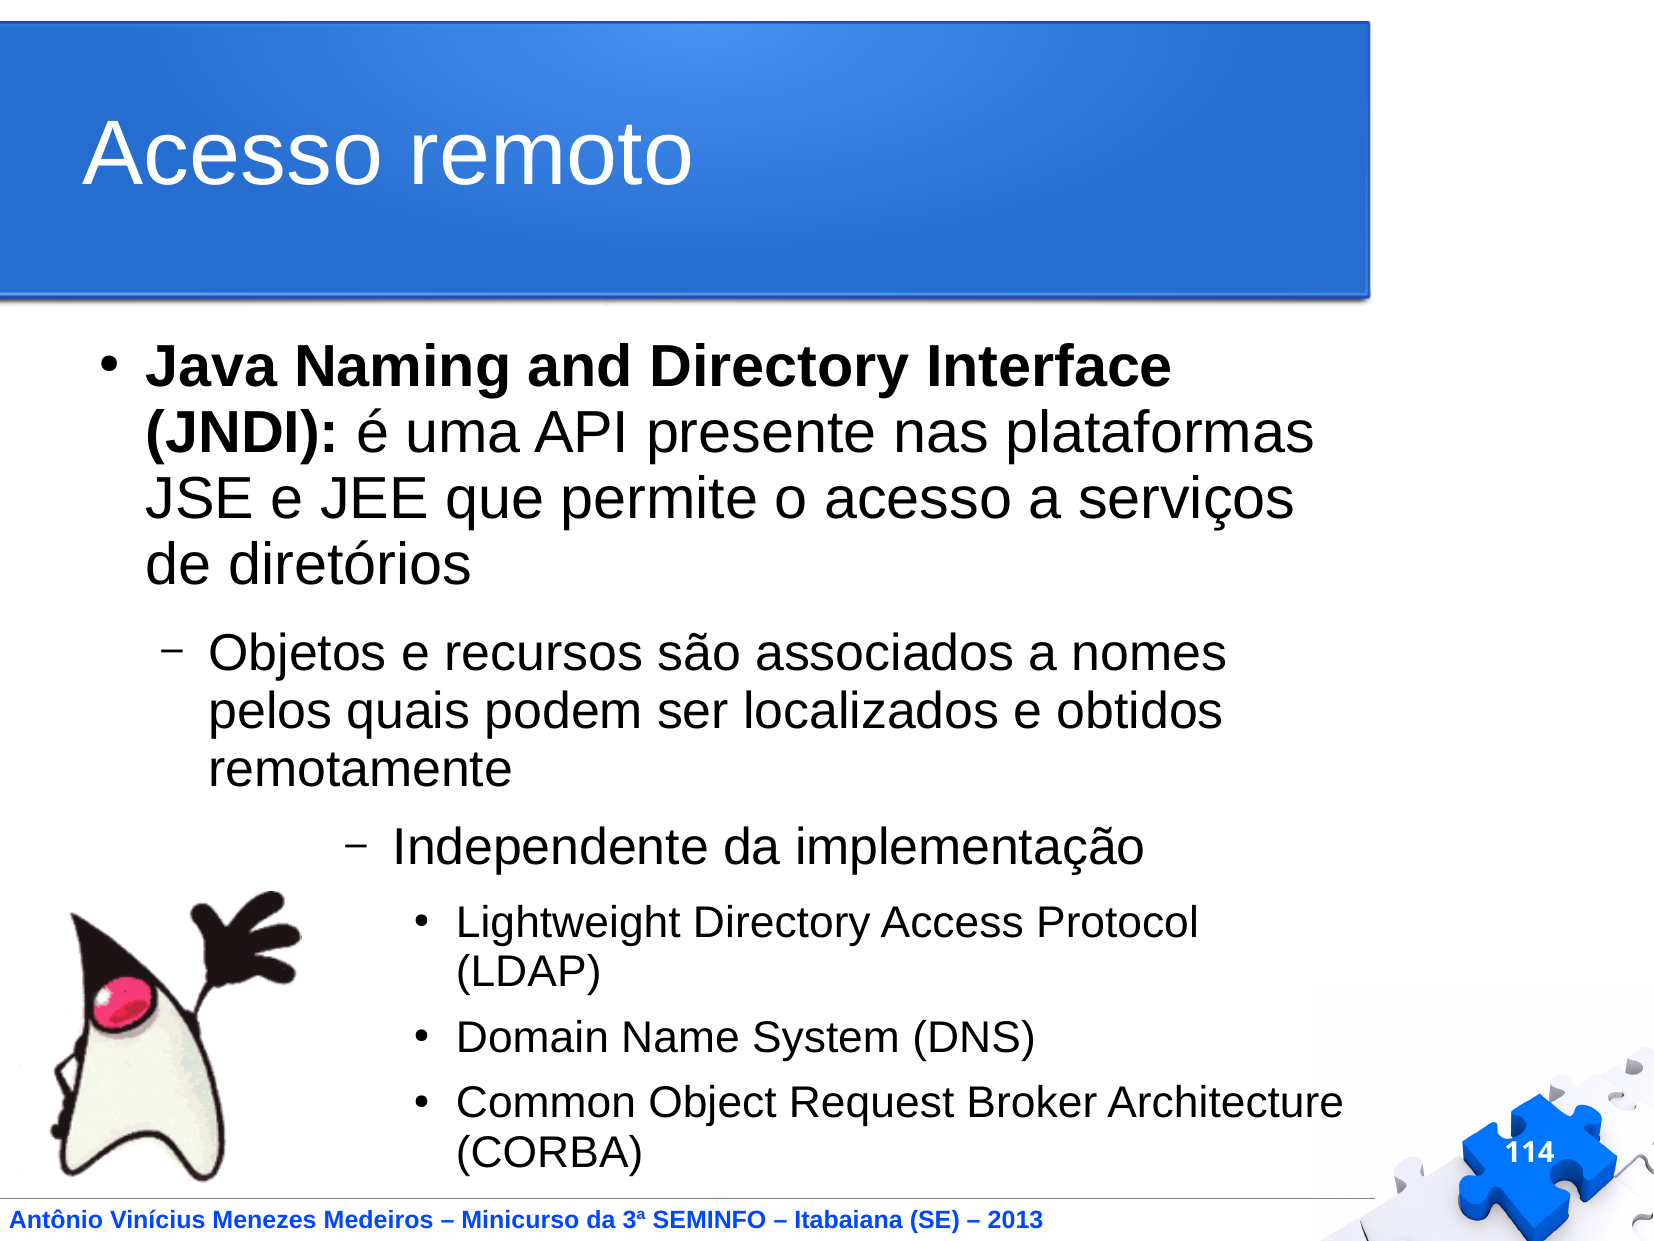

# Acesso remoto
Java Naming and Directory Interface (JNDI): é uma API presente nas plataformas JSE e JEE que permite o acesso a serviços de diretórios
Objetos e recursos são associados a nomes pelos quais podem ser localizados e obtidos remotamente
Independente da implementação
Lightweight Directory Access Protocol (LDAP)
Domain Name System (DNS)
Common Object Request Broker Architecture (CORBA)
114